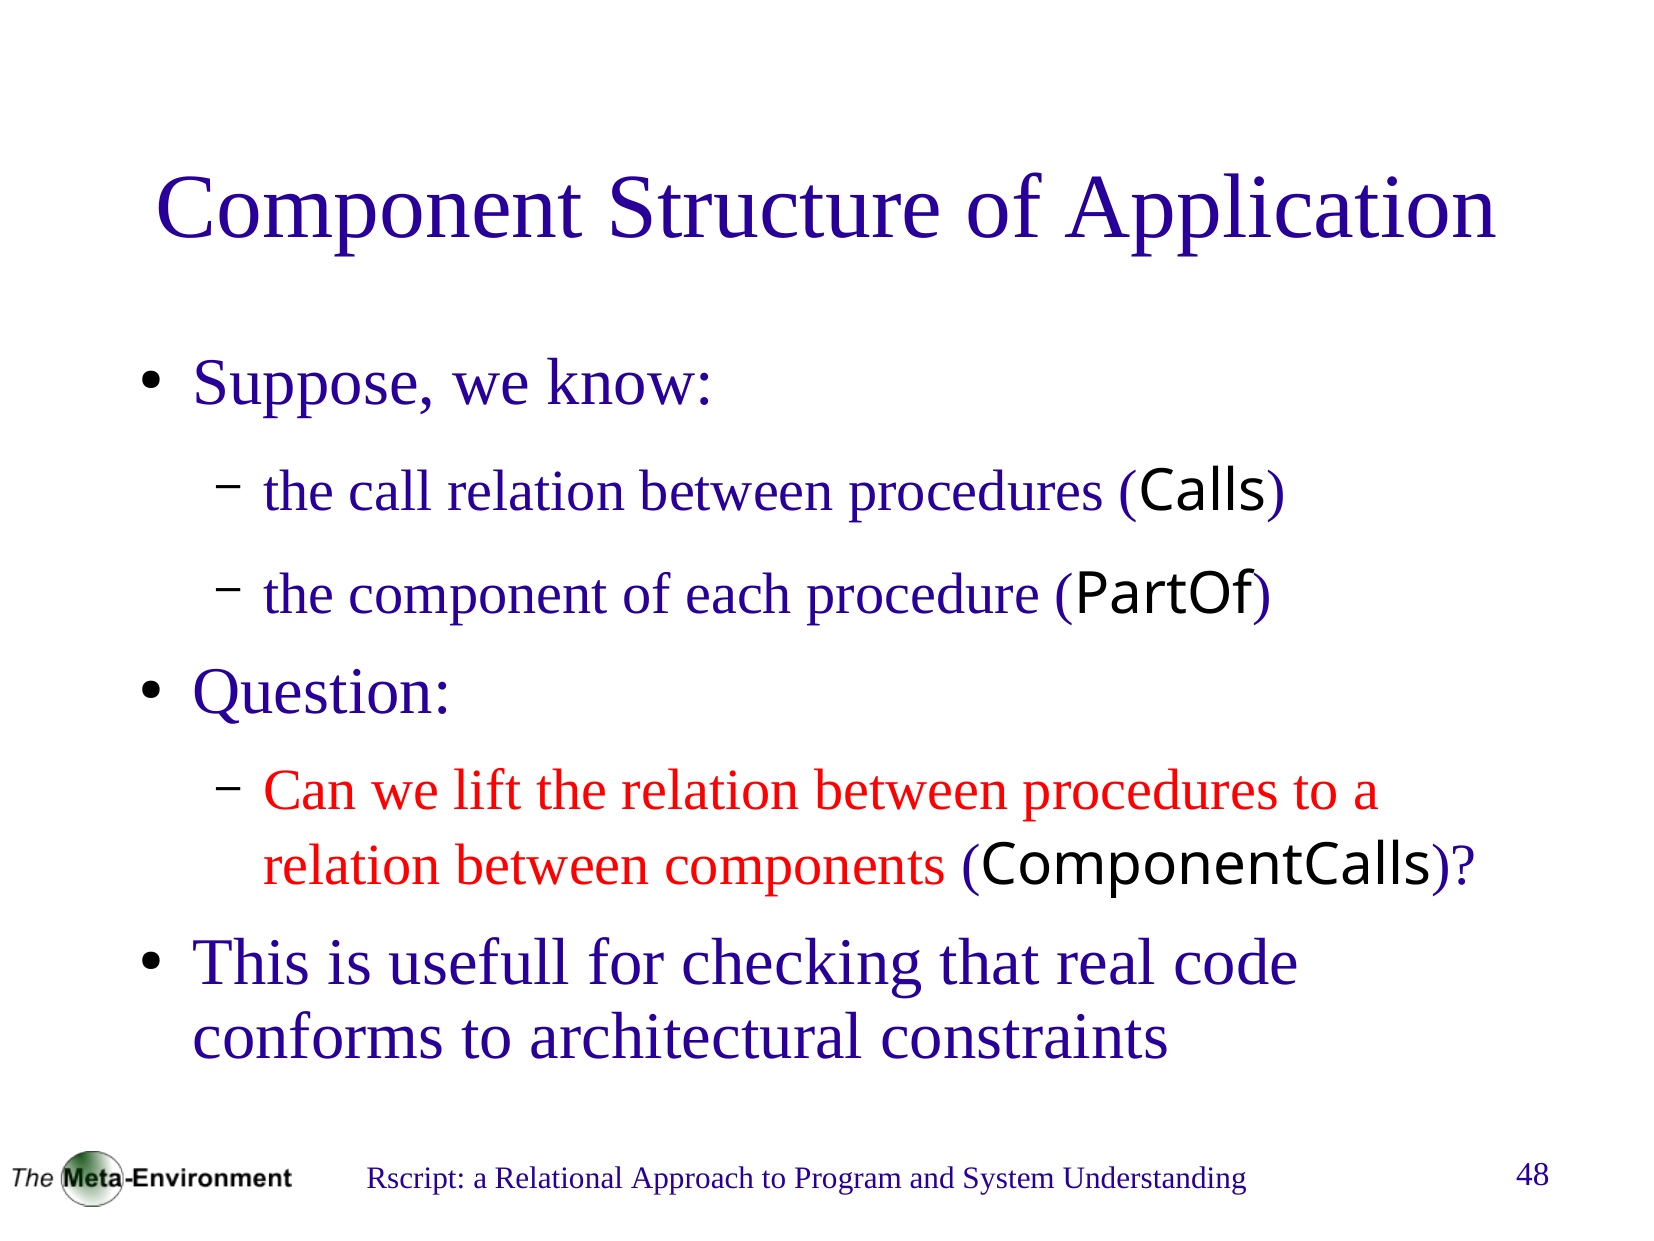

# Component Structure of Application
Suppose, we know:
the call relation between procedures (Calls)
the component of each procedure (PartOf)
Question:
Can we lift the relation between procedures to a relation between components (ComponentCalls)?
This is usefull for checking that real code conforms to architectural constraints